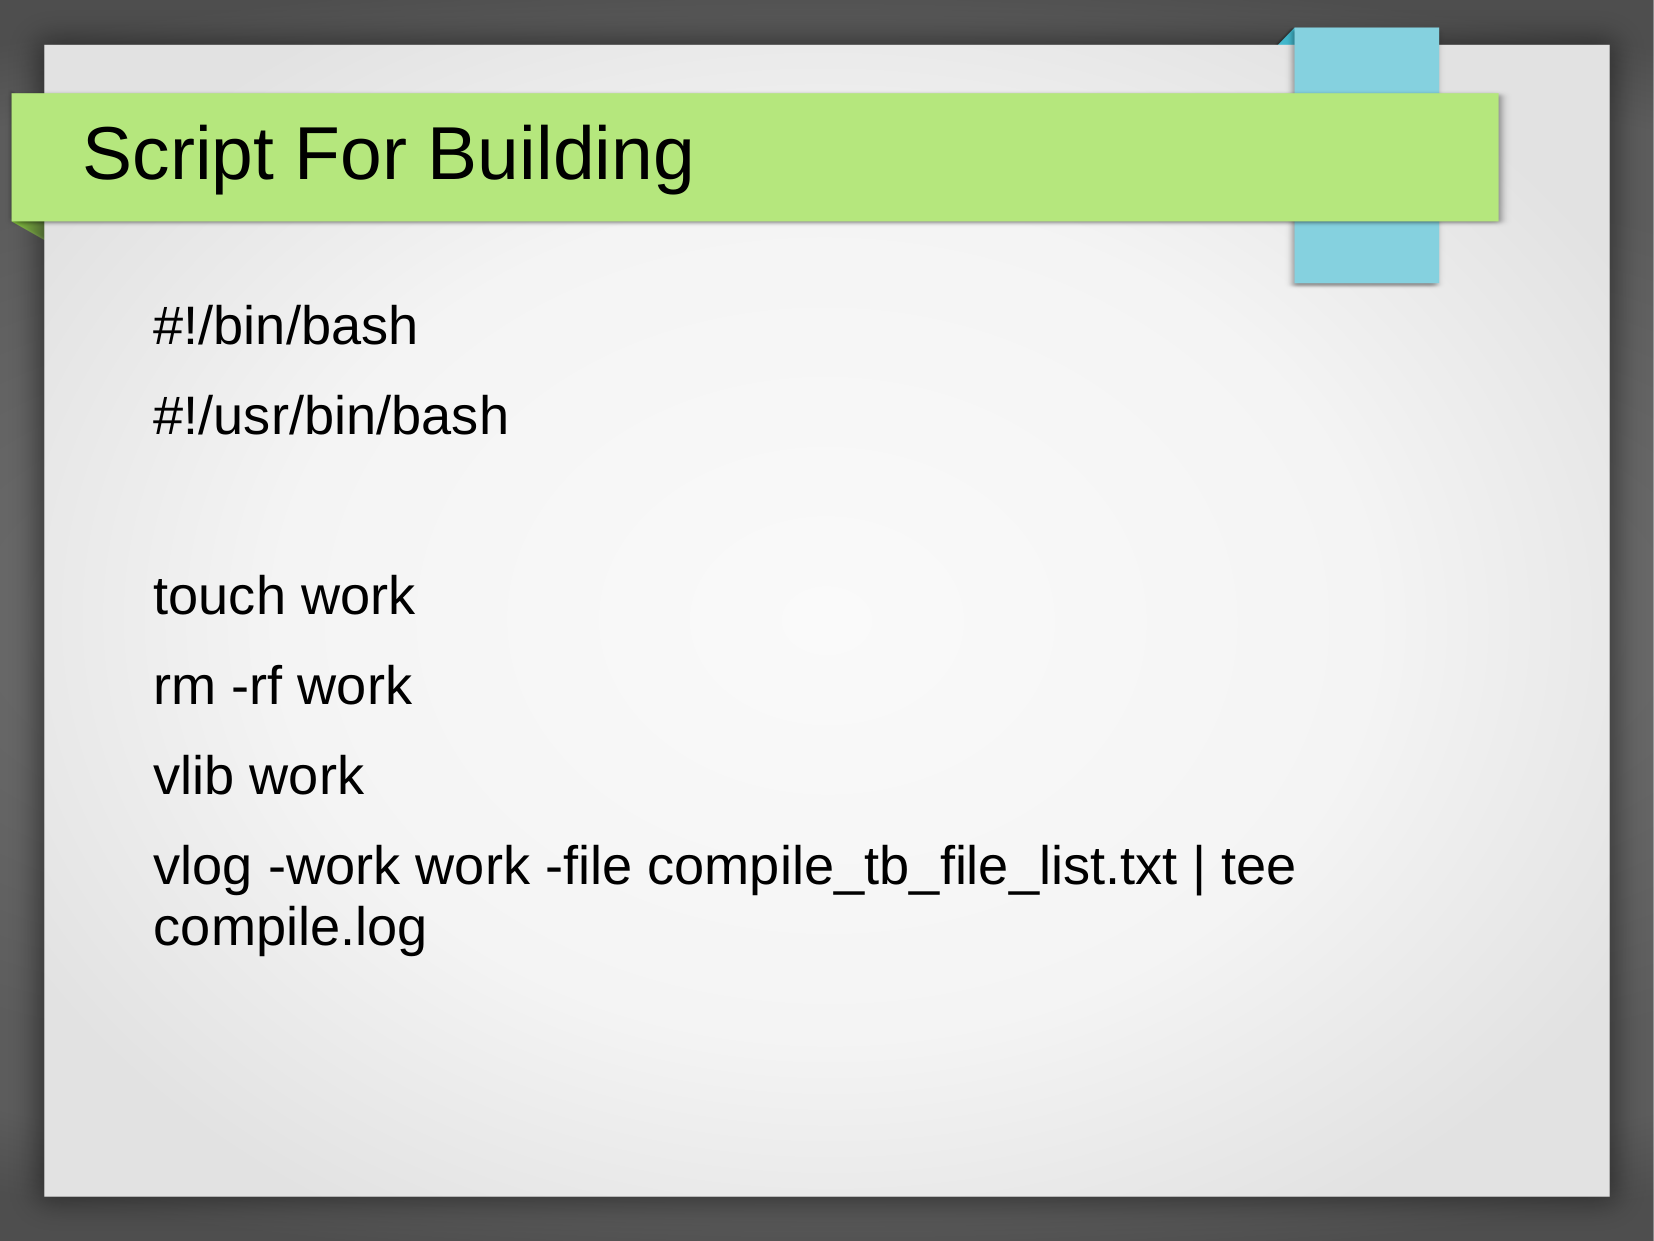

# Script For Building
#!/bin/bash
#!/usr/bin/bash
touch work
rm -rf work
vlib work
vlog -work work -file compile_tb_file_list.txt | tee compile.log